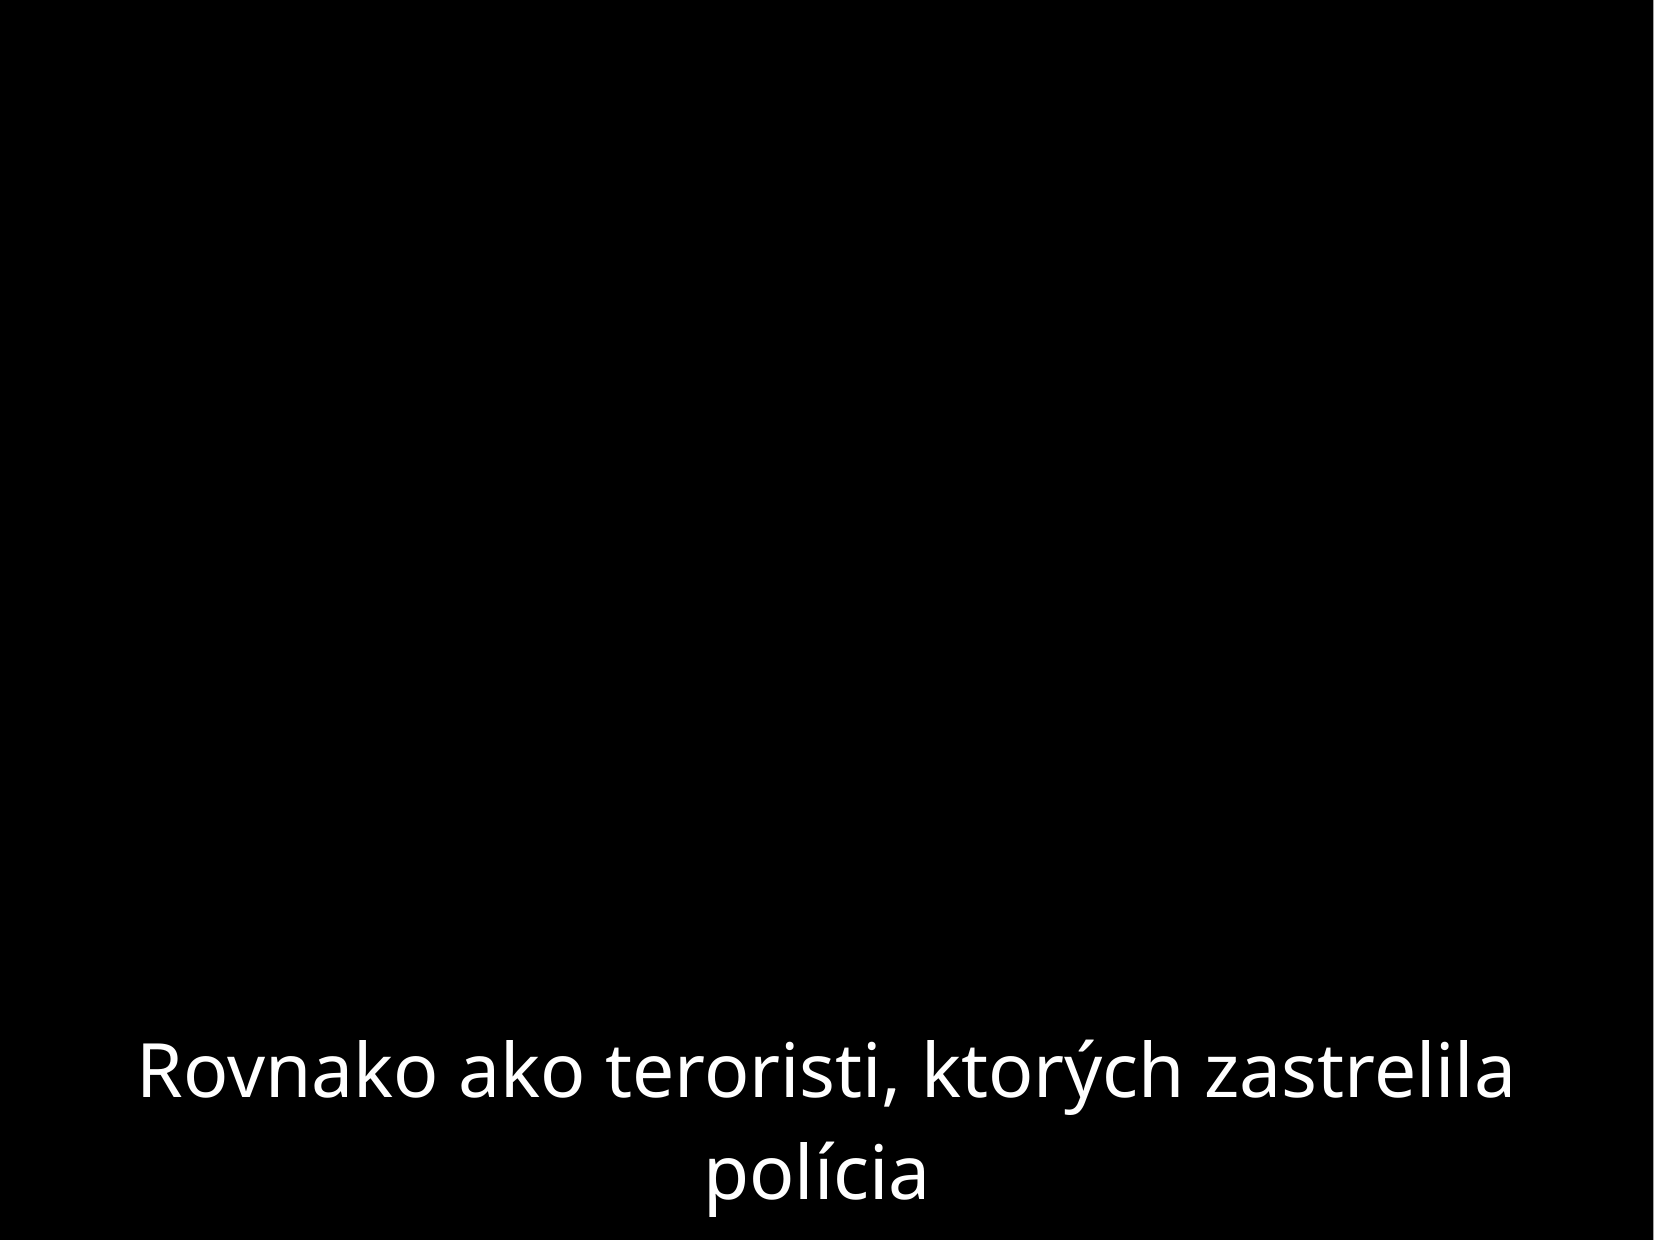

# Rovnako ako teroristi, ktorých zastrelila polícia